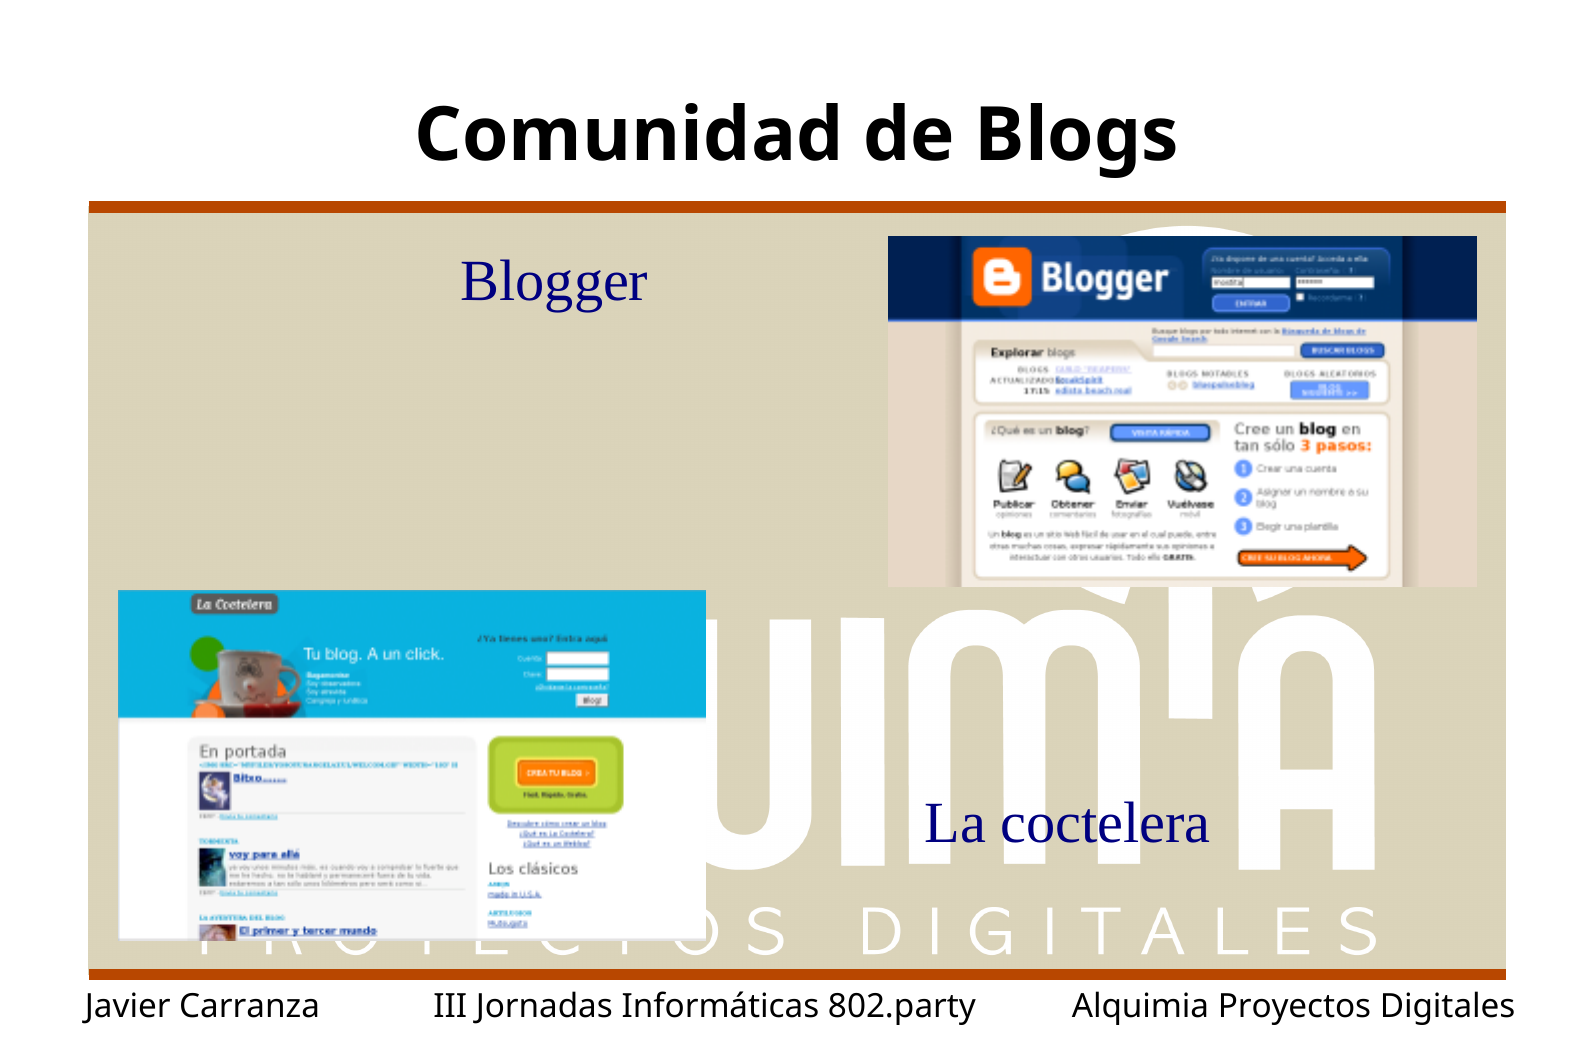

# Comunidad de Blogs
Blogger
La coctelera
 Javier Carranza III Jornadas Informáticas 802.party Alquimia Proyectos Digitales